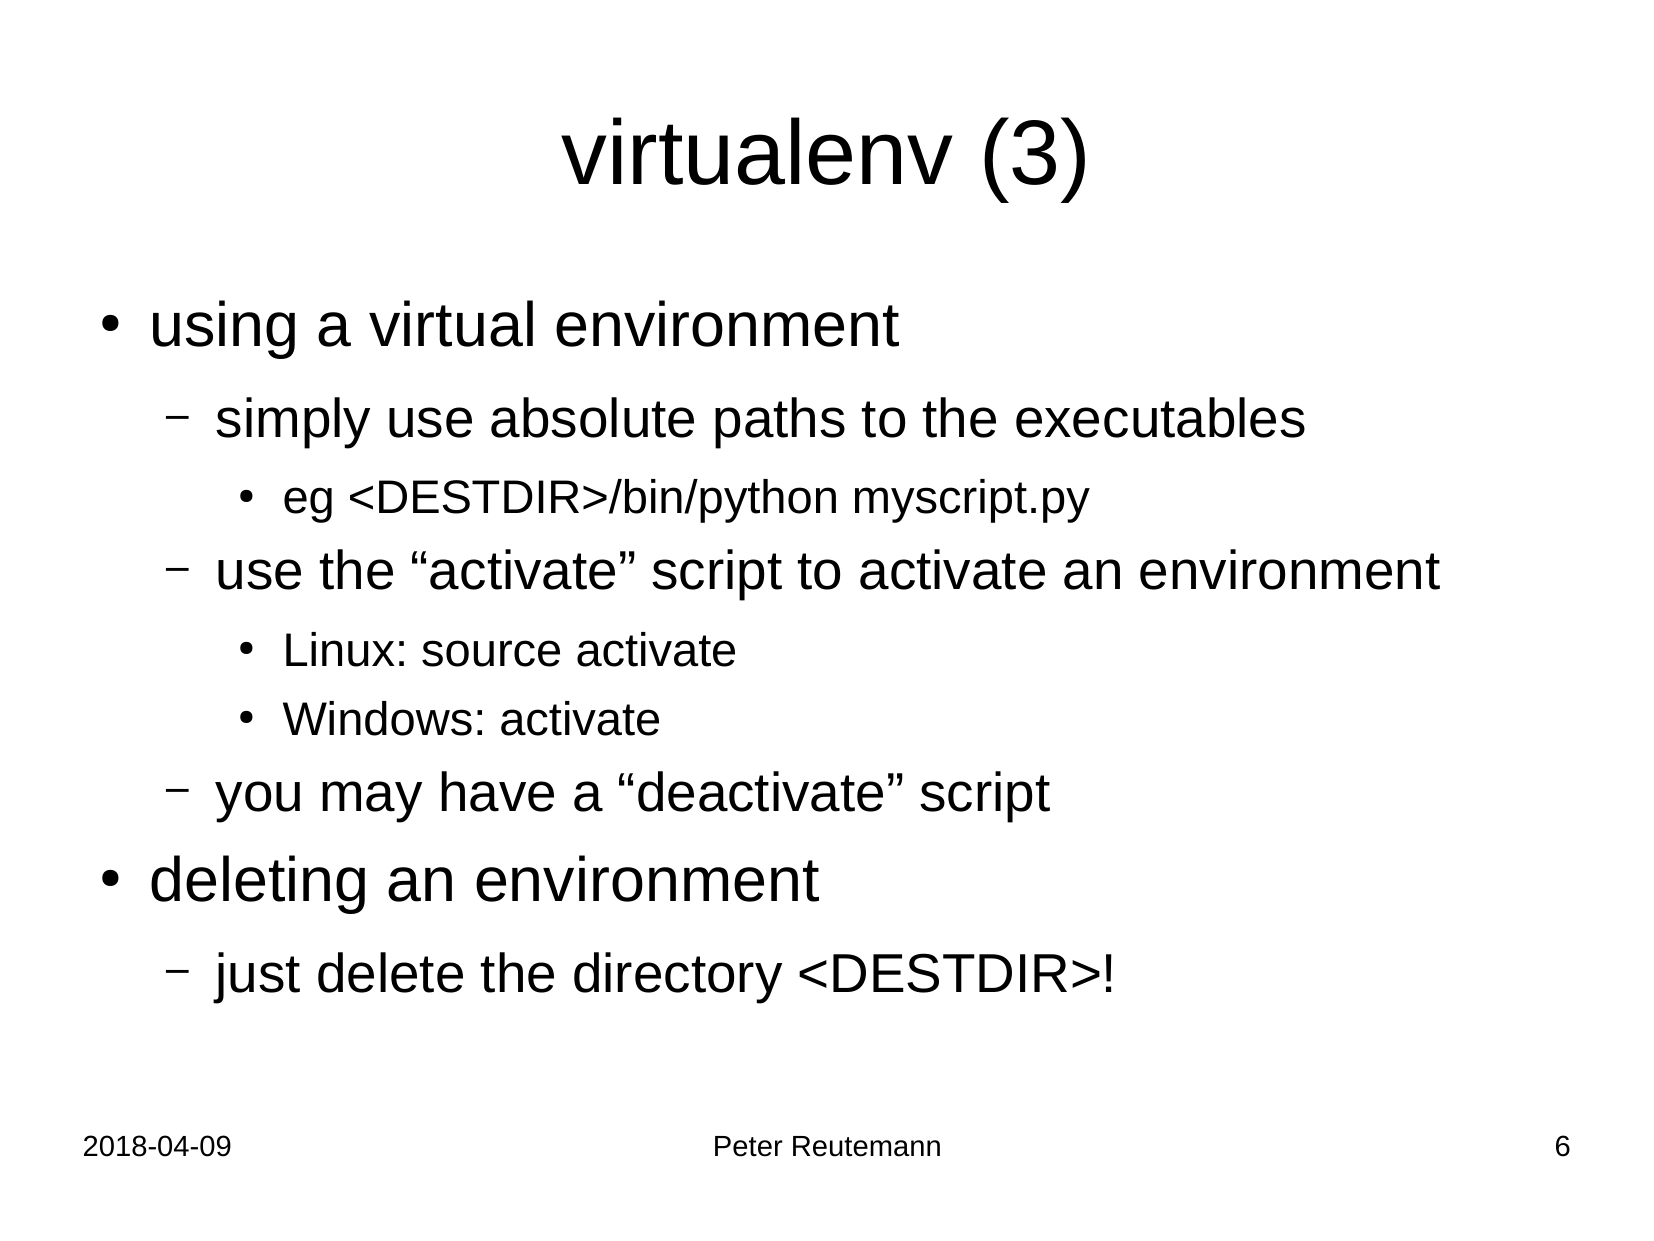

# virtualenv (3)
using a virtual environment
simply use absolute paths to the executables
eg <DESTDIR>/bin/python myscript.py
use the “activate” script to activate an environment
Linux: source activate
Windows: activate
you may have a “deactivate” script
deleting an environment
just delete the directory <DESTDIR>!
2018-04-09
Peter Reutemann
6